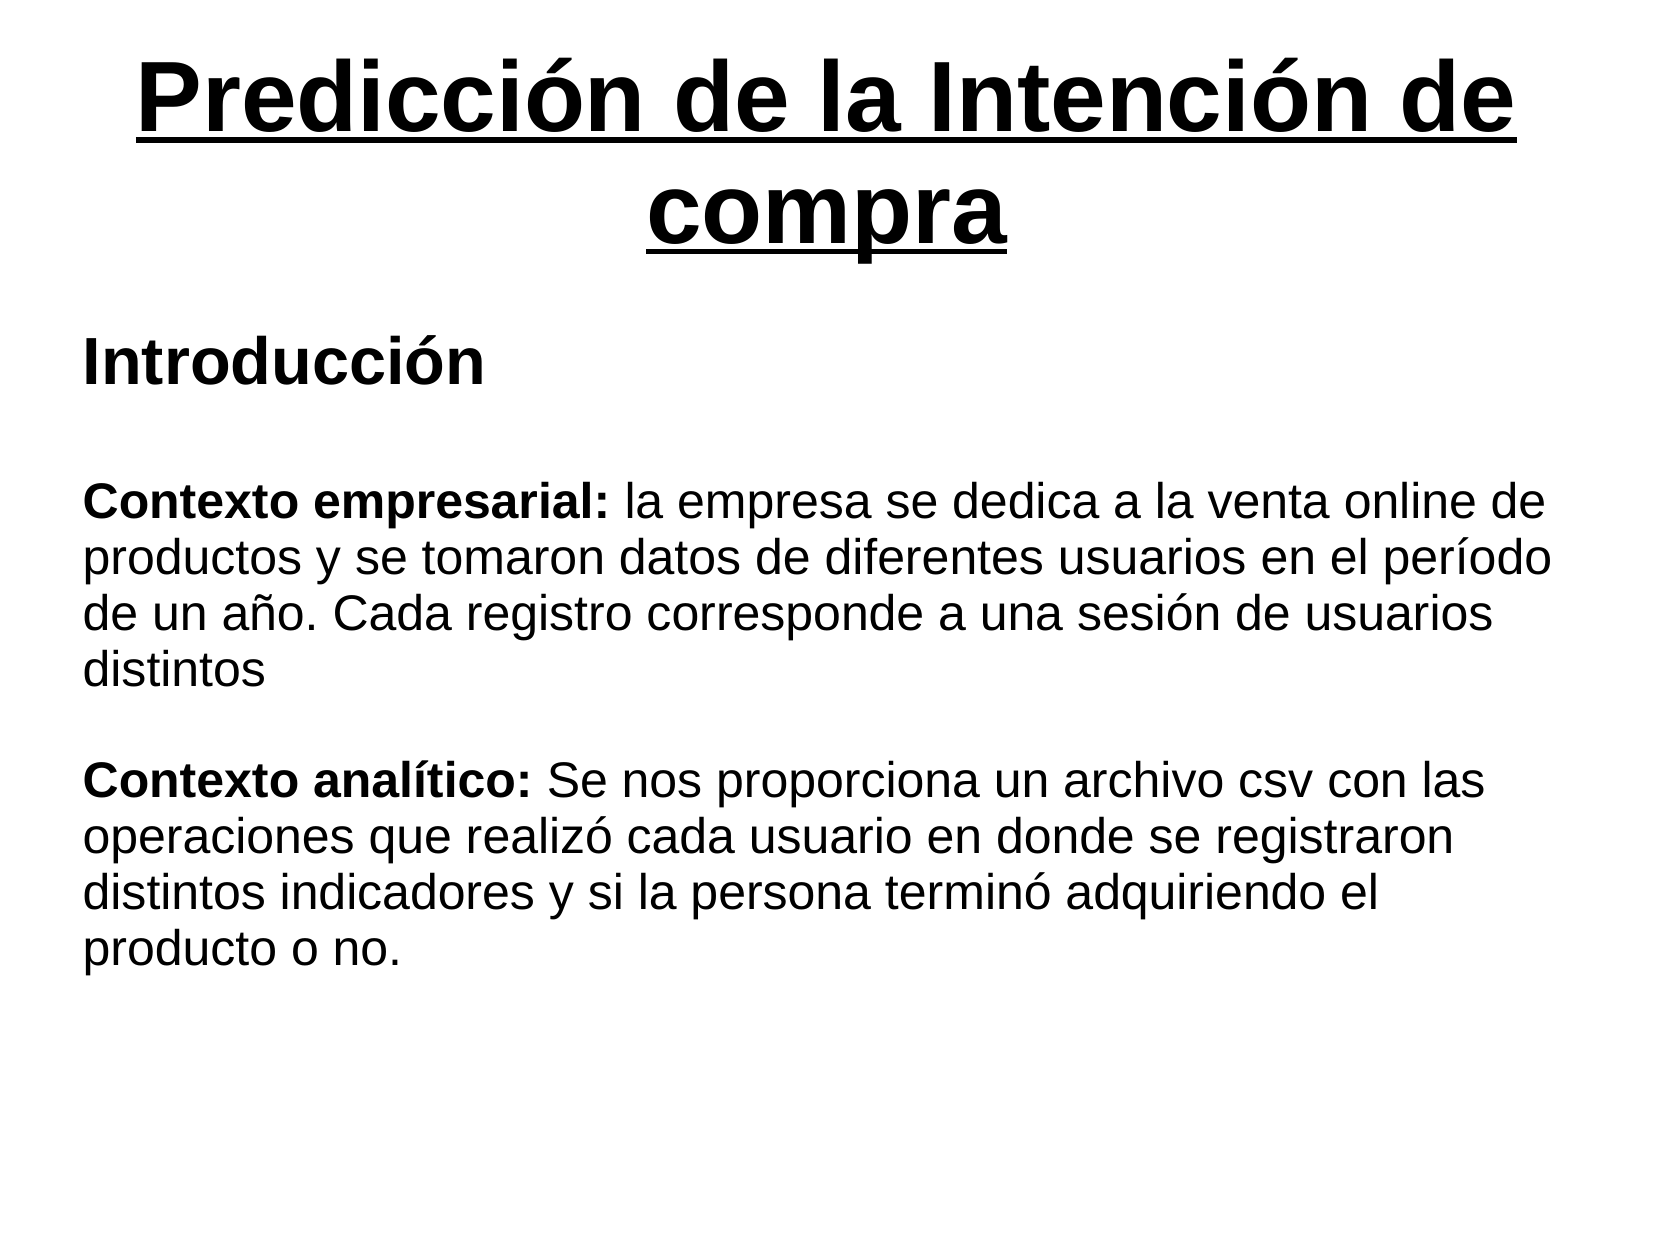

# Predicción de la Intención de compra
Introducción
Contexto empresarial: la empresa se dedica a la venta online de productos y se tomaron datos de diferentes usuarios en el período de un año. Cada registro corresponde a una sesión de usuarios distintos
Contexto analítico: Se nos proporciona un archivo csv con las operaciones que realizó cada usuario en donde se registraron distintos indicadores y si la persona terminó adquiriendo el producto o no.